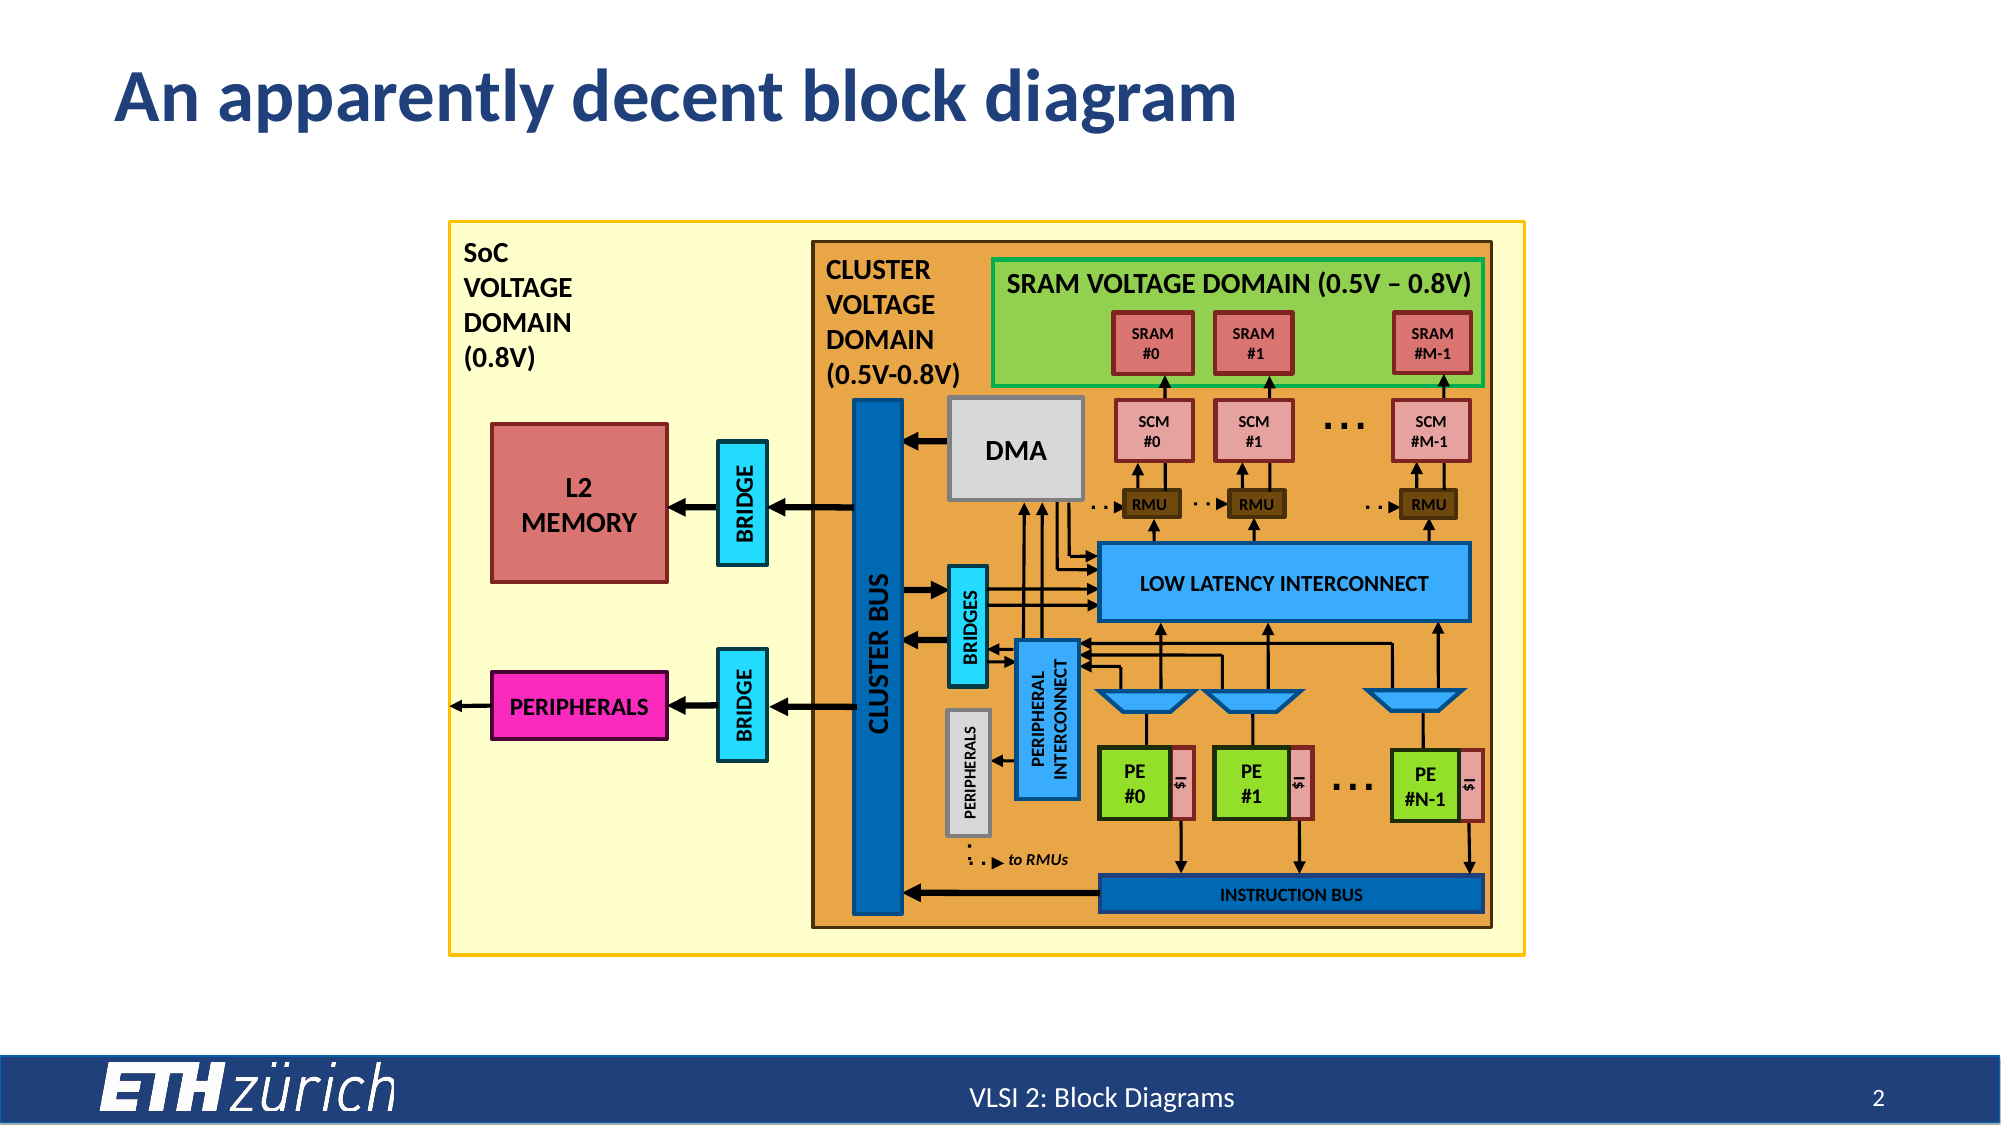

# An apparently decent block diagram
SoC
VOLTAGE DOMAIN
(0.8V)
CLUSTER VOLTAGE
DOMAIN
(0.5V-0.8V)
SRAM VOLTAGE DOMAIN (0.5V – 0.8V)
...
SRAM
#0
SRAM
 #1
SRAM #M-1
...
DMA
SCM #0
SCM #1
SCM #M-1
L2
MEMORY
BRIDGE
RMU
RMU
RMU
LOW LATENCY INTERCONNECT
BRIDGES
CLUSTER BUS
PERIPHERALS
BRIDGE
PERIPHERAL INTERCONNECT
...
PE
#0
PE
#1
PE
#N-1
PERIPHERALS
I$
I$
I$
to RMUs
INSTRUCTION BUS
VLSI 2: Block Diagrams
2